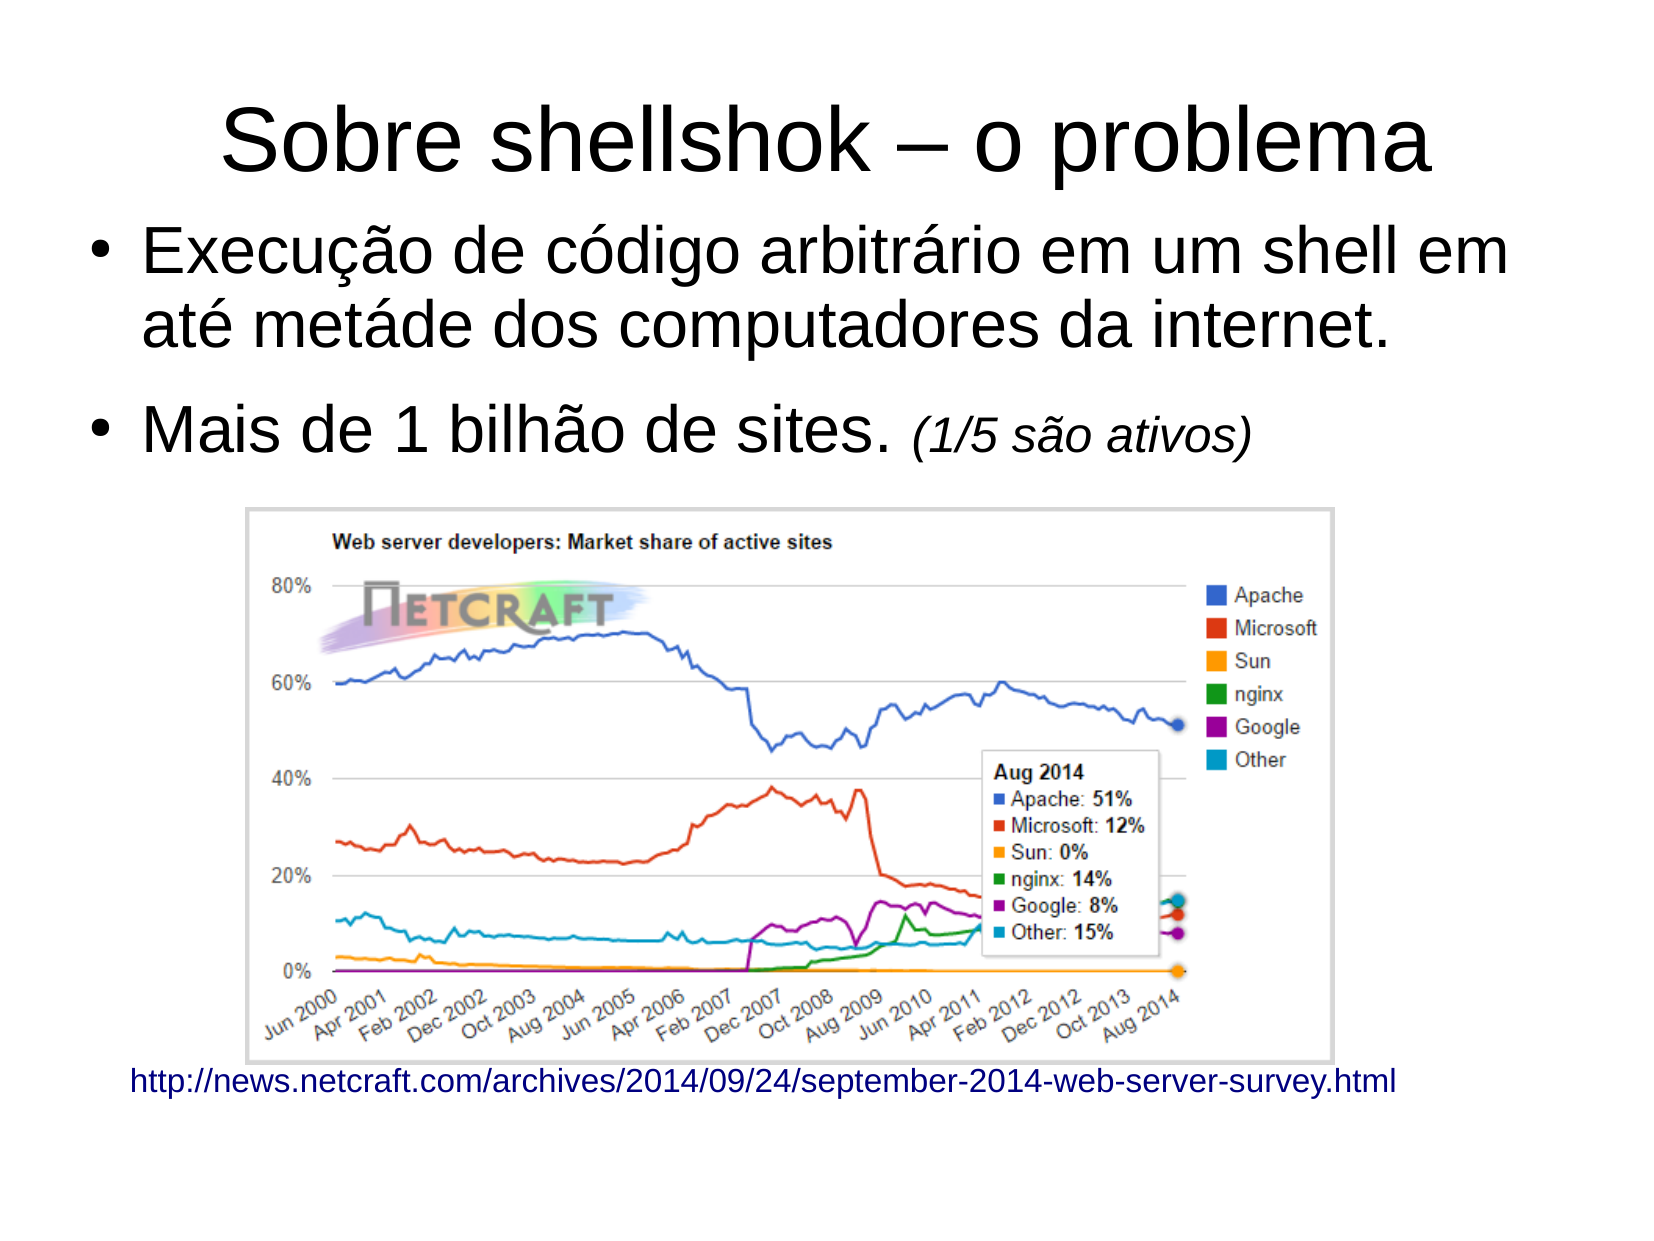

# Sobre shellshok – o problema
Execução de código arbitrário em um shell em até metáde dos computadores da internet.
Mais de 1 bilhão de sites. (1/5 são ativos)
http://news.netcraft.com/archives/2014/09/24/september-2014-web-server-survey.html